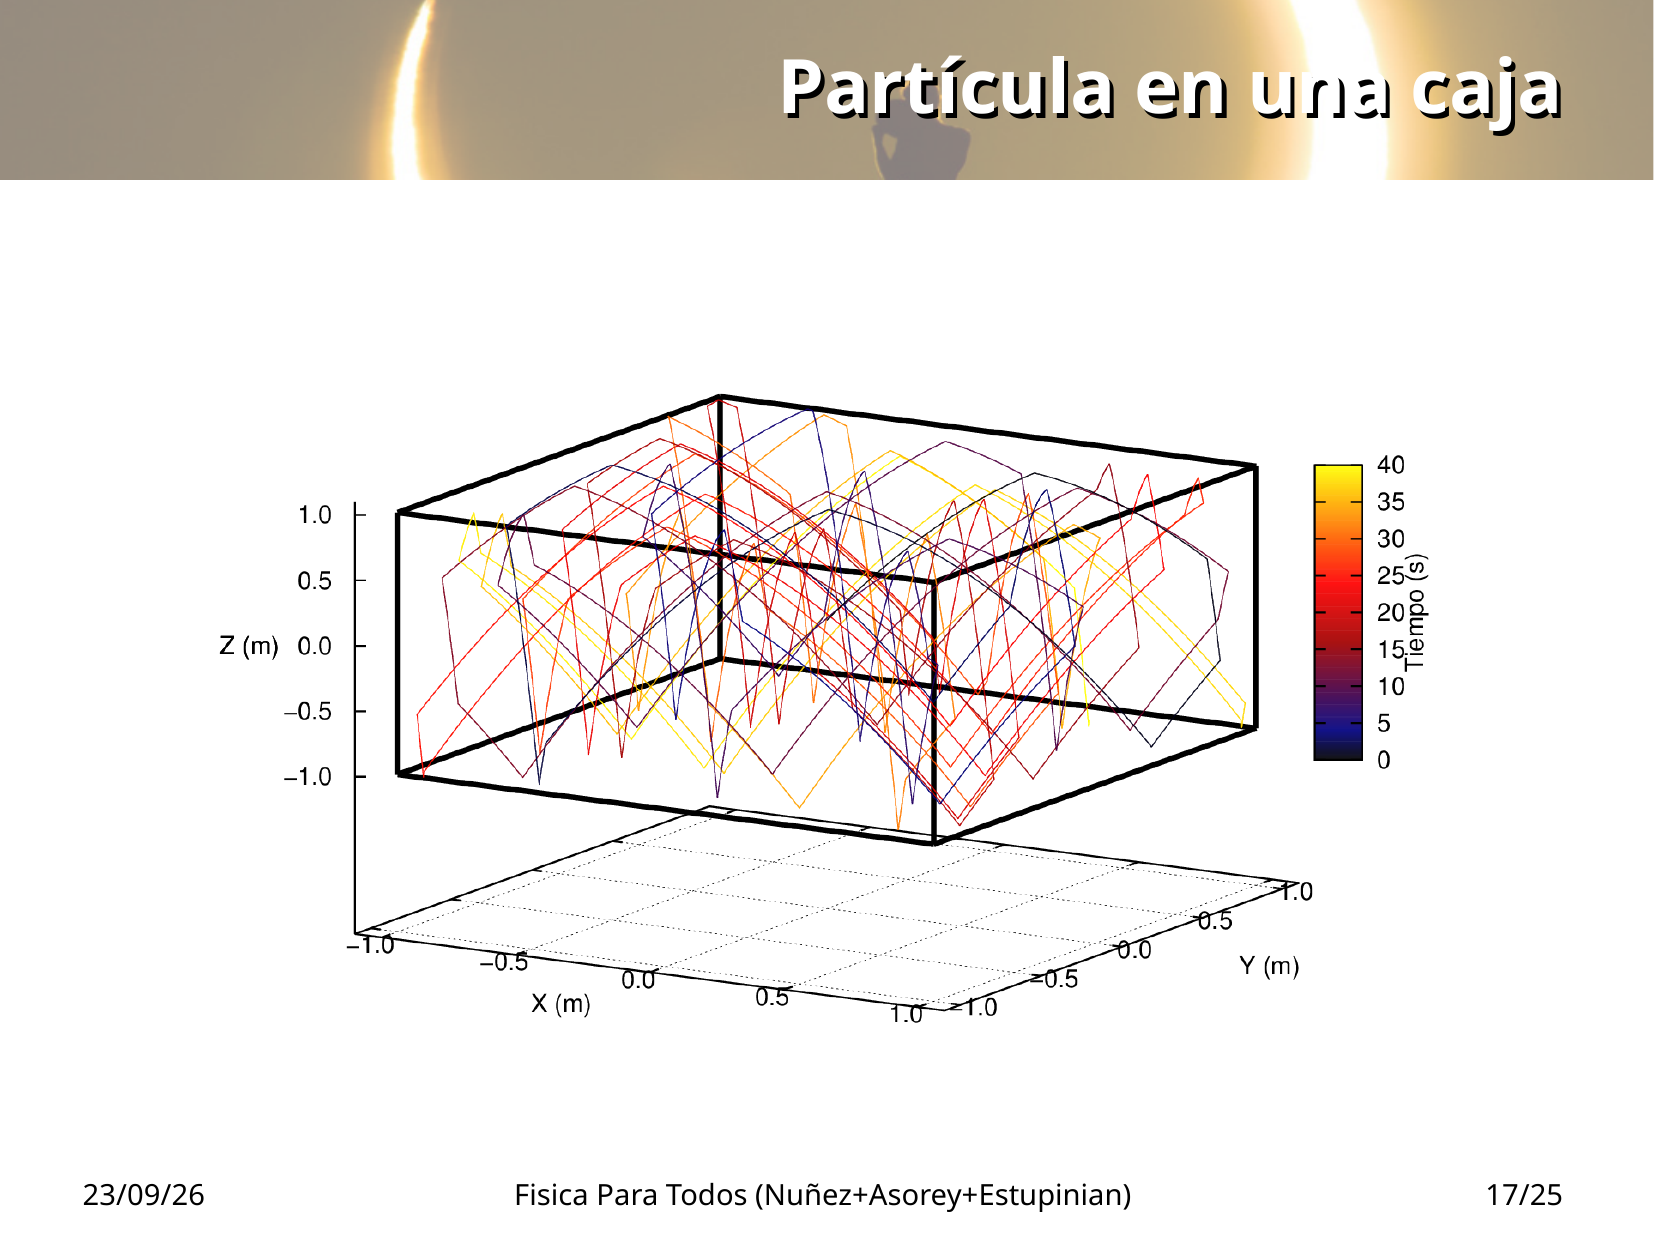

# Partícula en una caja
Fisica Para Todos (Nuñez+Asorey+Estupinian)
17